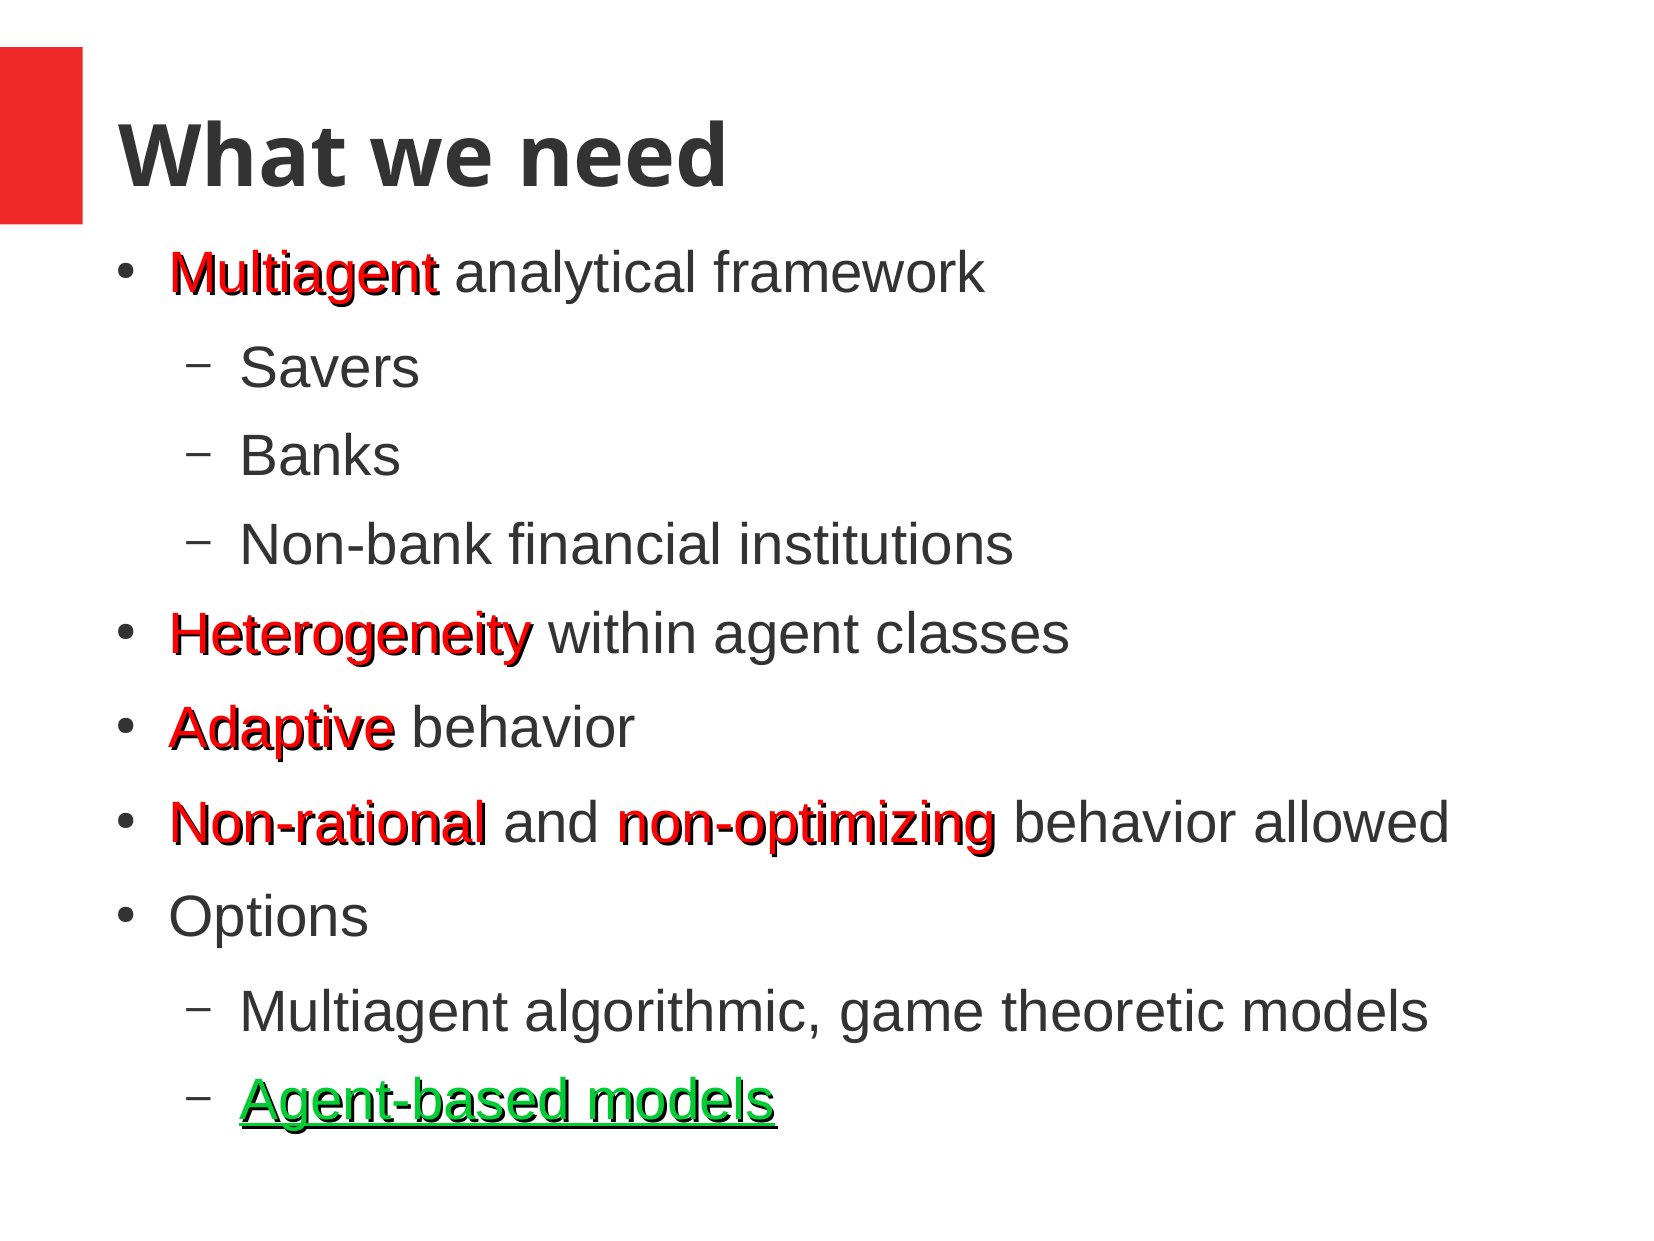

# What we need
Multiagent analytical framework
Savers
Banks
Non-bank financial institutions
Heterogeneity within agent classes
Adaptive behavior
Non-rational and non-optimizing behavior allowed
Options
Multiagent algorithmic, game theoretic models
Agent-based models